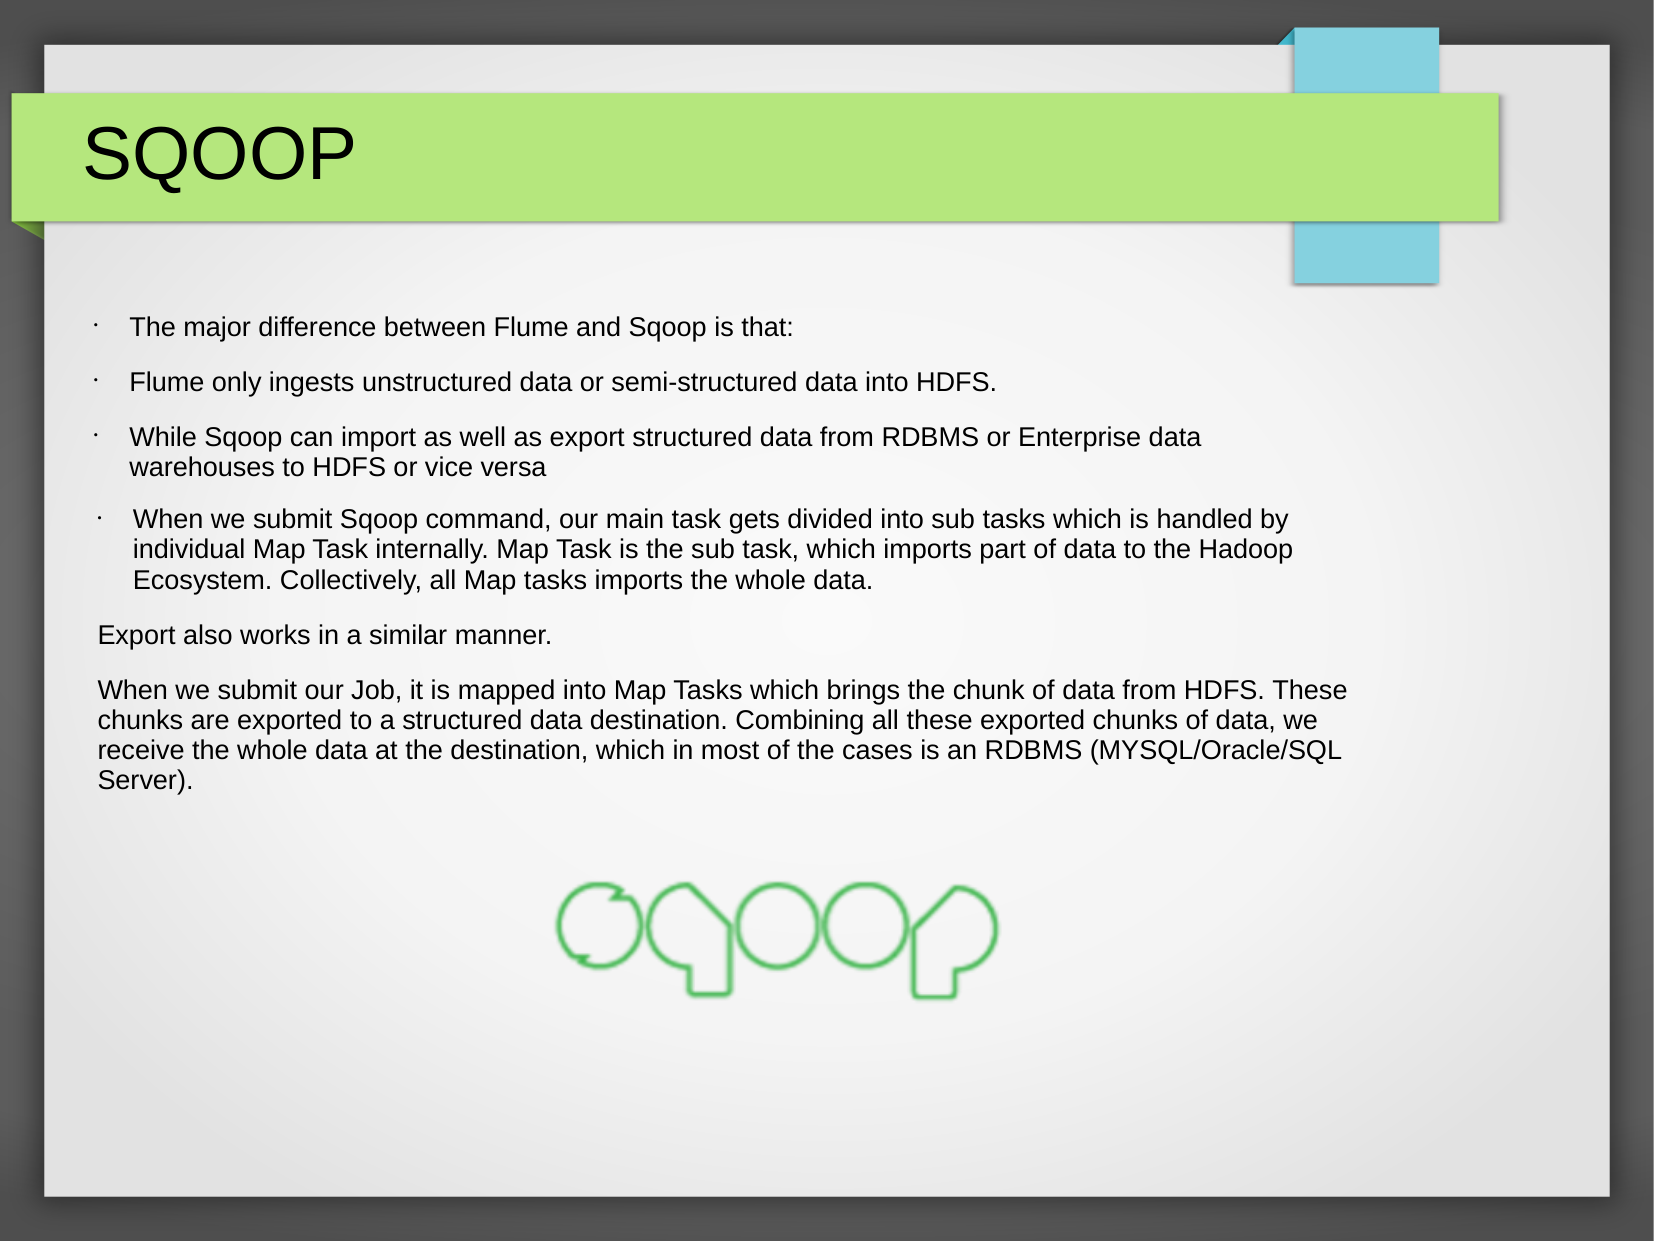

# SQOOP
The major difference between Flume and Sqoop is that:
Flume only ingests unstructured data or semi-structured data into HDFS.
While Sqoop can import as well as export structured data from RDBMS or Enterprise data warehouses to HDFS or vice versa
When we submit Sqoop command, our main task gets divided into sub tasks which is handled by individual Map Task internally. Map Task is the sub task, which imports part of data to the Hadoop Ecosystem. Collectively, all Map tasks imports the whole data.
Export also works in a similar manner.
When we submit our Job, it is mapped into Map Tasks which brings the chunk of data from HDFS. These chunks are exported to a structured data destination. Combining all these exported chunks of data, we receive the whole data at the destination, which in most of the cases is an RDBMS (MYSQL/Oracle/SQL Server).